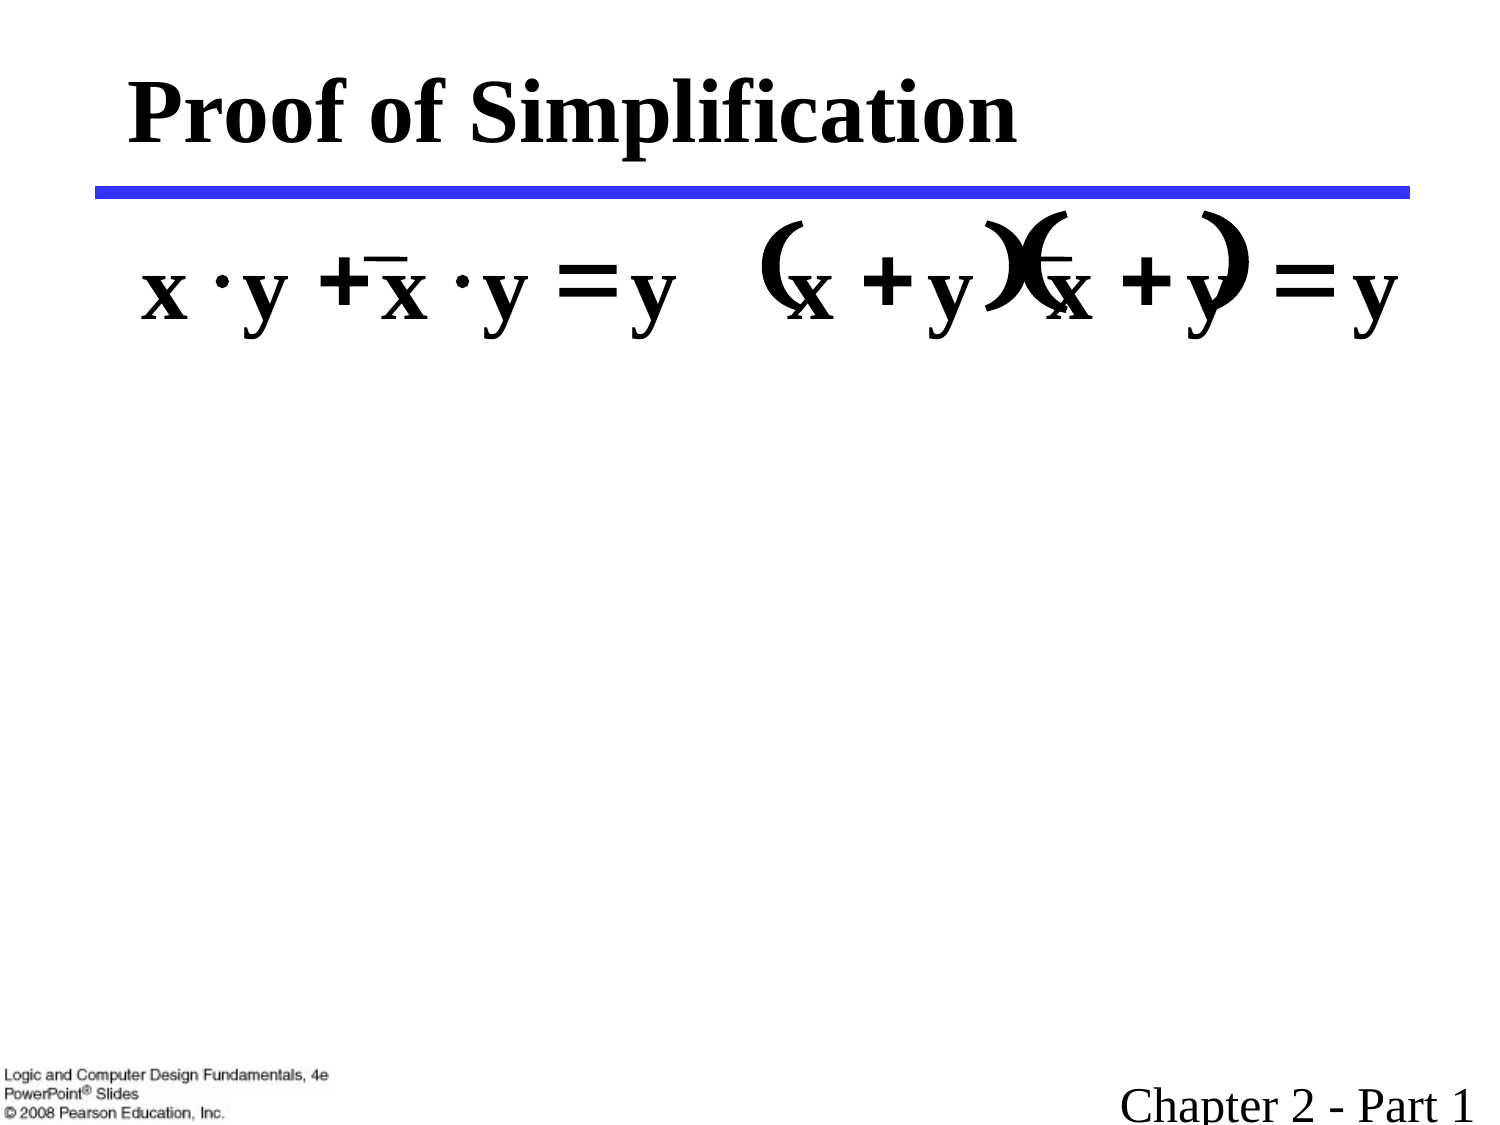

# Proof of Simplification











x
y
x
y
y
x
y
x
y
y
24